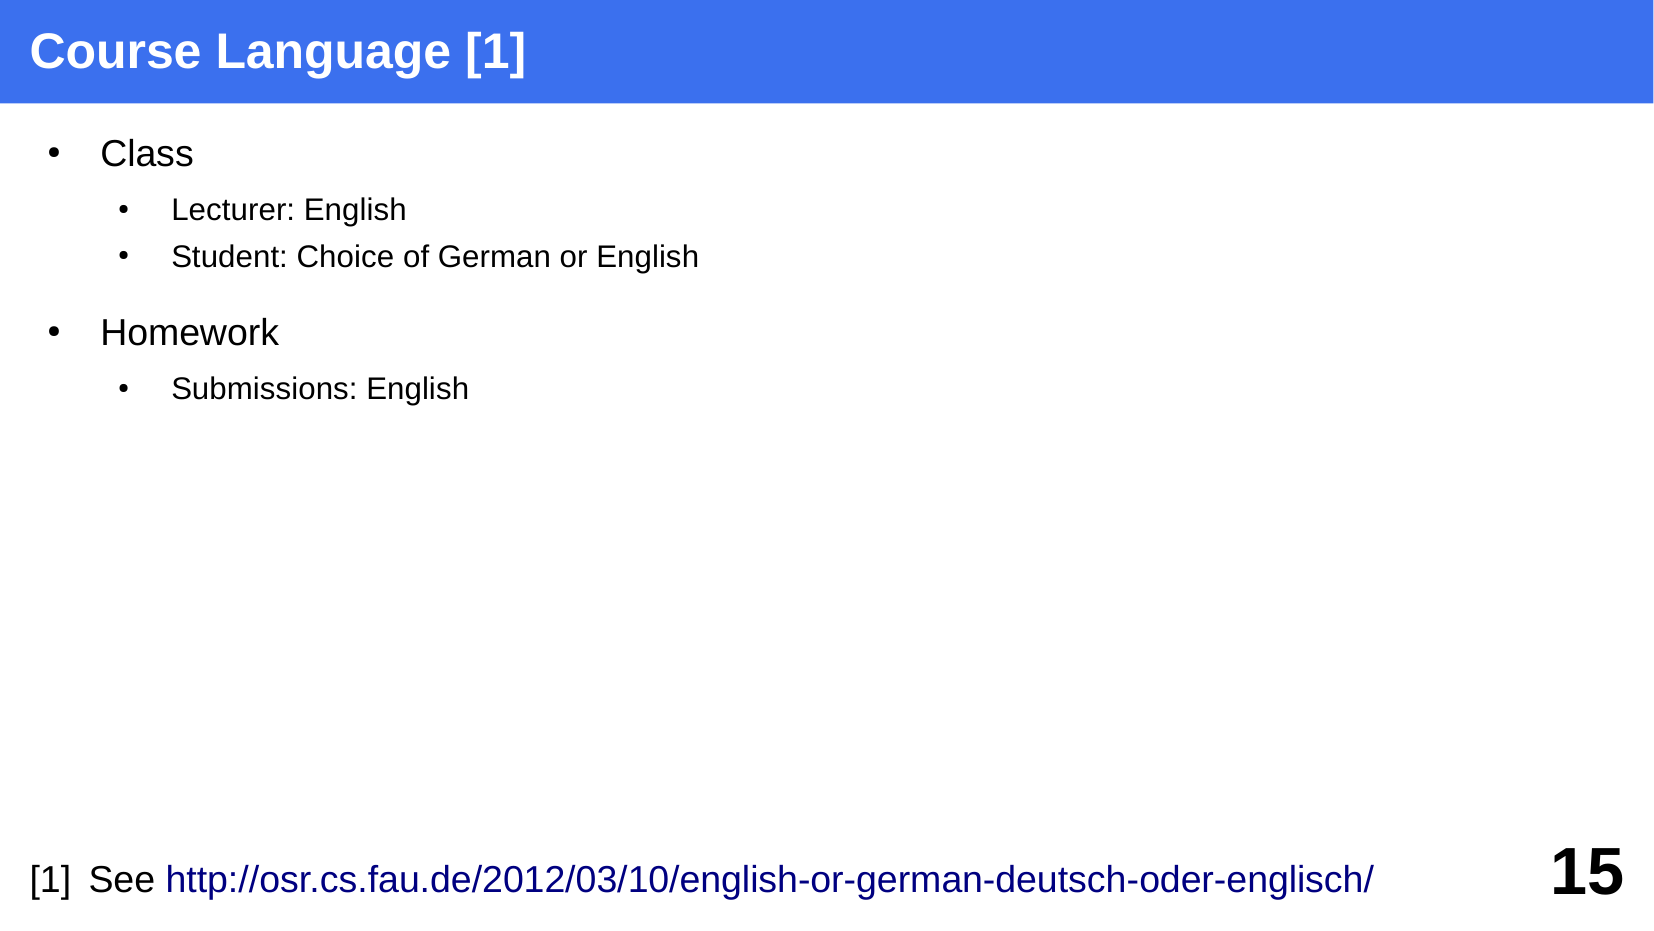

# Course Language [1]
Class
Lecturer: English
Student: Choice of German or English
Homework
Submissions: English
[1]	See http://osr.cs.fau.de/2012/03/10/english-or-german-deutsch-oder-englisch/
Free / Libre and Open Source Software
15
© 2019 Dirk Riehle - Some Rights Reserved